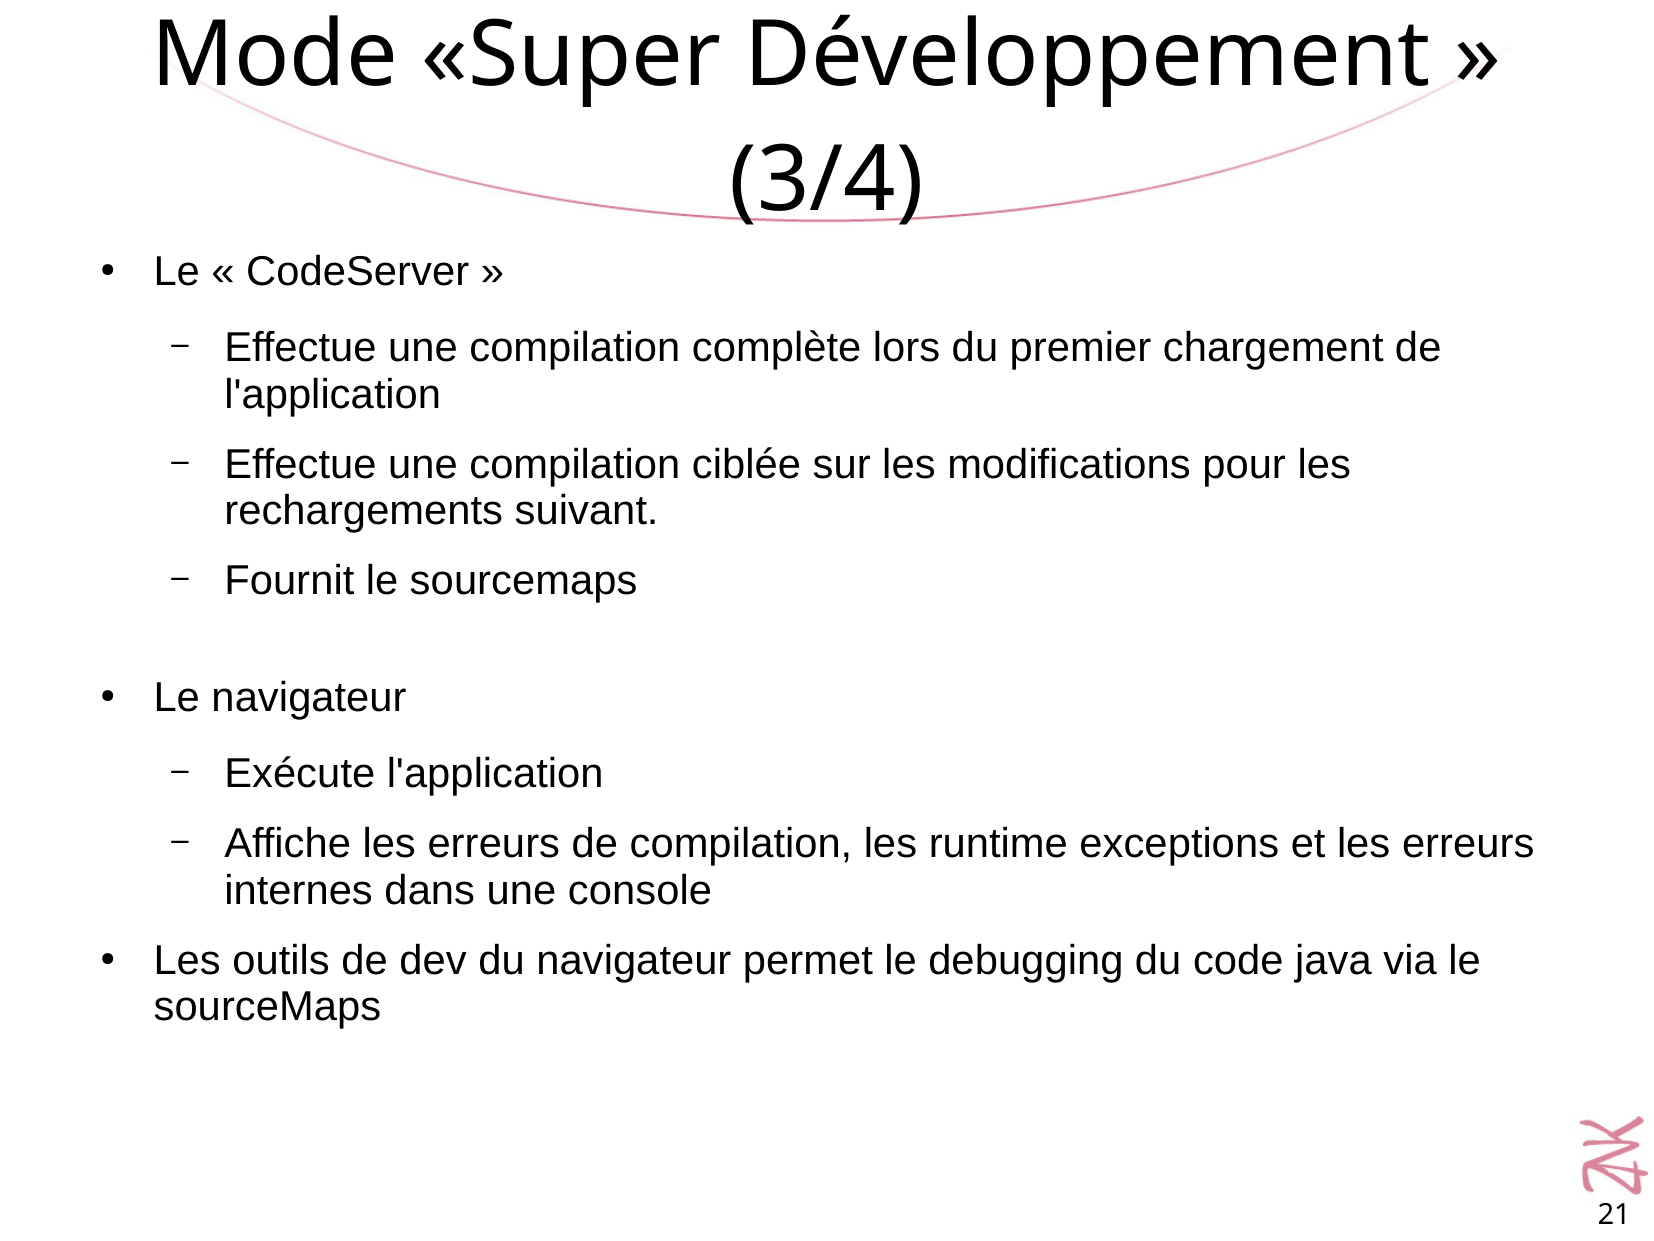

# Mode «Super Développement » (3/4)
Le « CodeServer »
Effectue une compilation complète lors du premier chargement de l'application
Effectue une compilation ciblée sur les modifications pour les rechargements suivant.
Fournit le sourcemaps
Le navigateur
Exécute l'application
Affiche les erreurs de compilation, les runtime exceptions et les erreurs internes dans une console
Les outils de dev du navigateur permet le debugging du code java via le sourceMaps
21